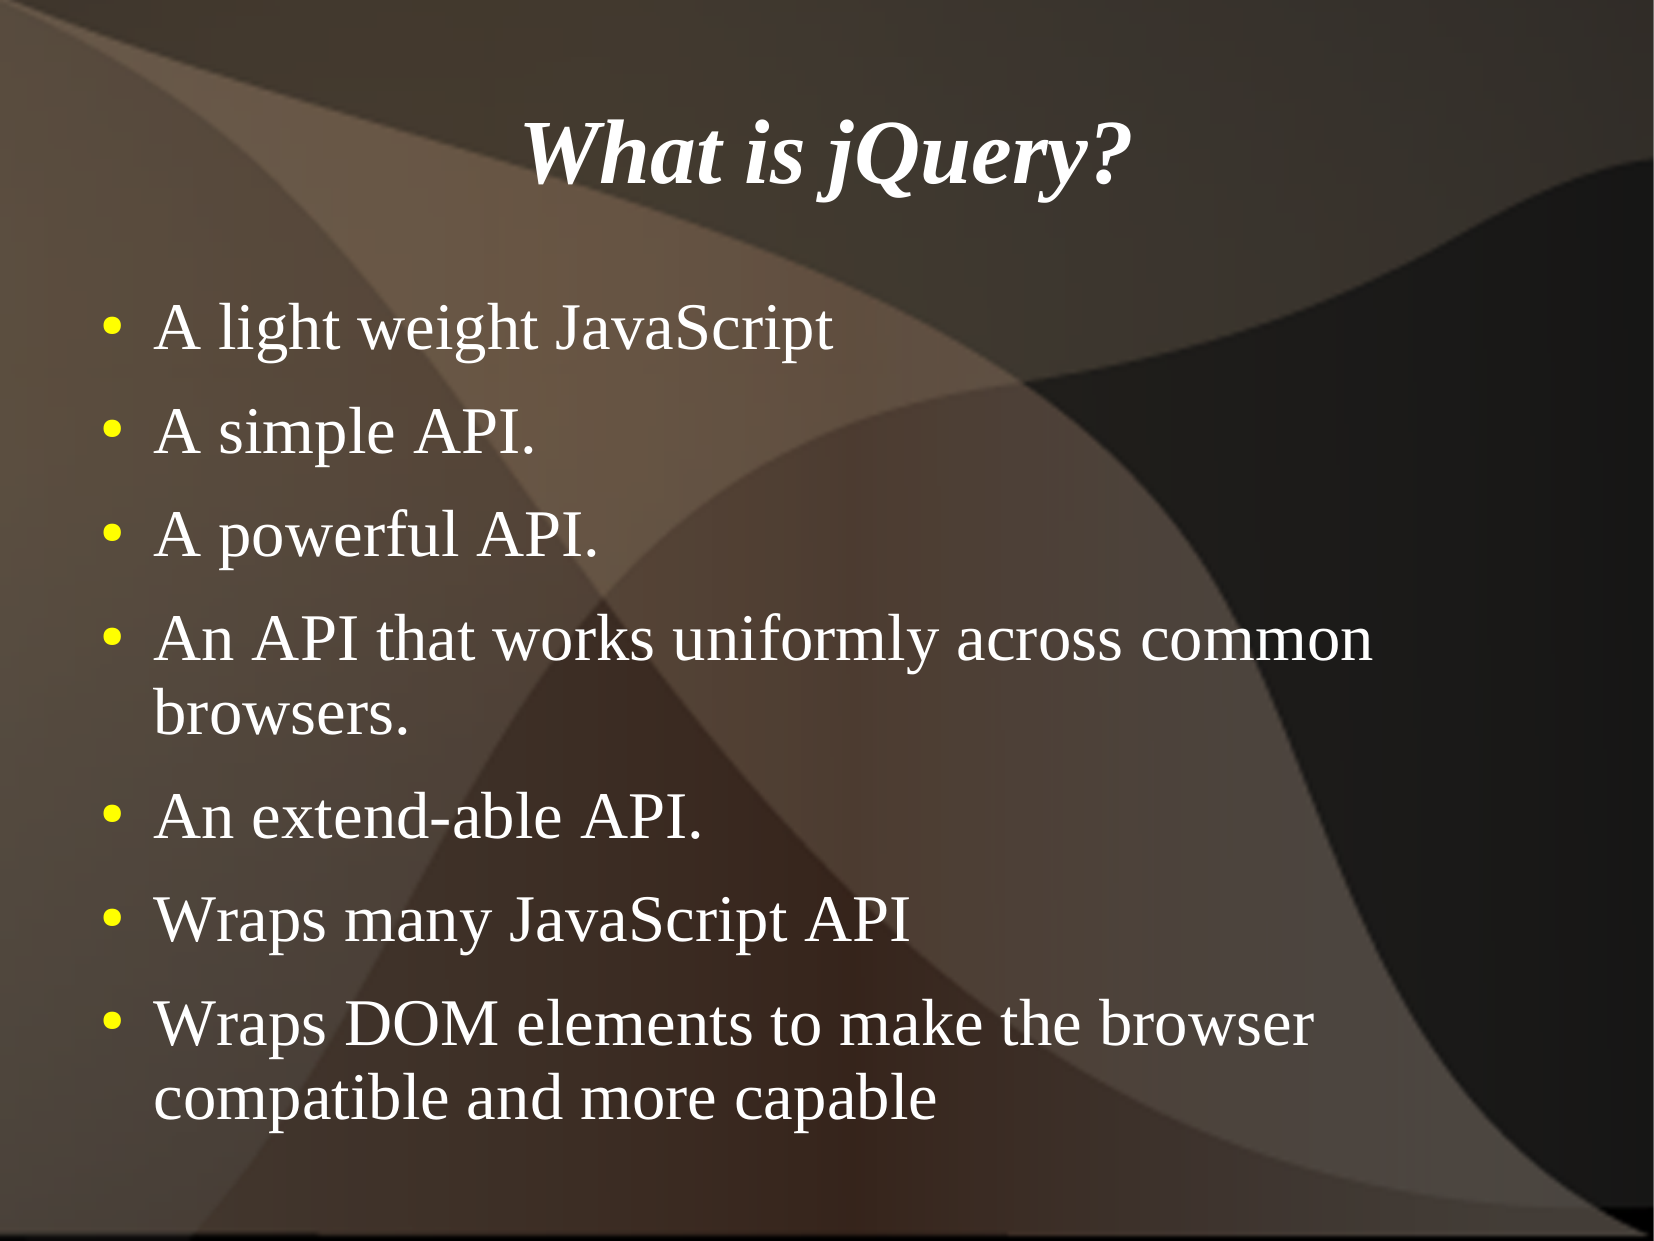

# What is jQuery?
A light weight JavaScript
A simple API.
A powerful API.
An API that works uniformly across common browsers.
An extend-able API.
Wraps many JavaScript API
Wraps DOM elements to make the browser compatible and more capable